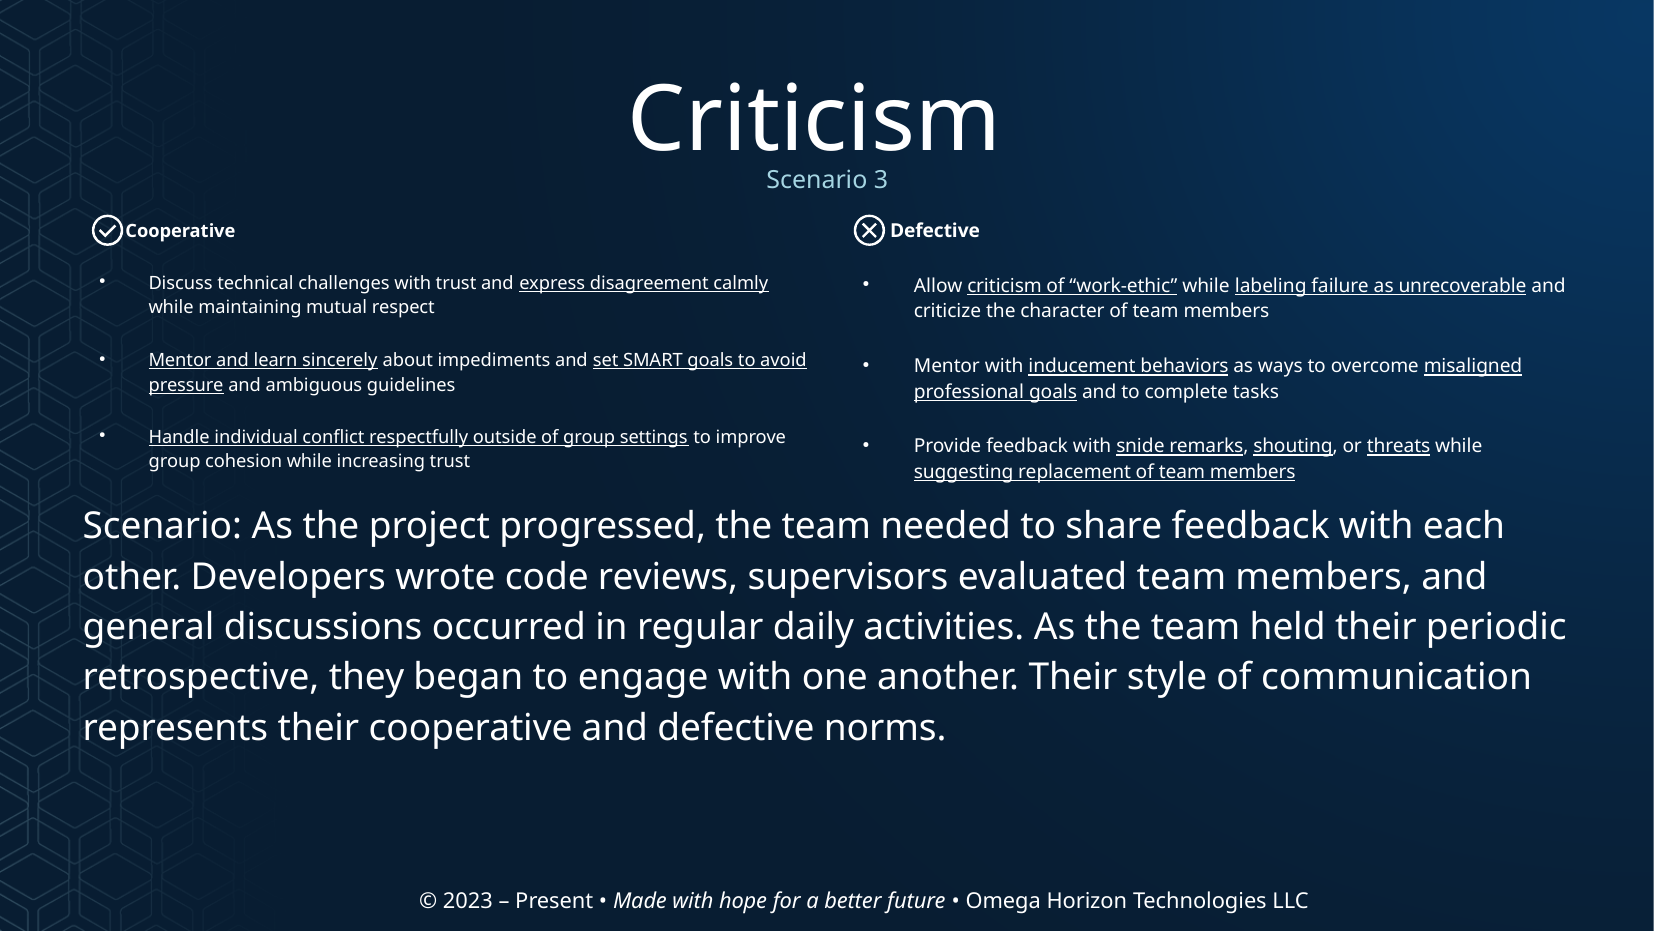

# Criticism
Scenario 3
 Cooperative
Discuss technical challenges with trust and express disagreement calmly while maintaining mutual respect
Mentor and learn sincerely about impediments and set SMART goals to avoid pressure and ambiguous guidelines
Handle individual conflict respectfully outside of group settings to improve group cohesion while increasing trust
 Defective
Allow criticism of “work-ethic” while labeling failure as unrecoverable and criticize the character of team members
Mentor with inducement behaviors as ways to overcome misaligned professional goals and to complete tasks
Provide feedback with snide remarks, shouting, or threats while suggesting replacement of team members
Scenario: As the project progressed, the team needed to share feedback with each other. Developers wrote code reviews, supervisors evaluated team members, and general discussions occurred in regular daily activities. As the team held their periodic retrospective, they began to engage with one another. Their style of communication represents their cooperative and defective norms.